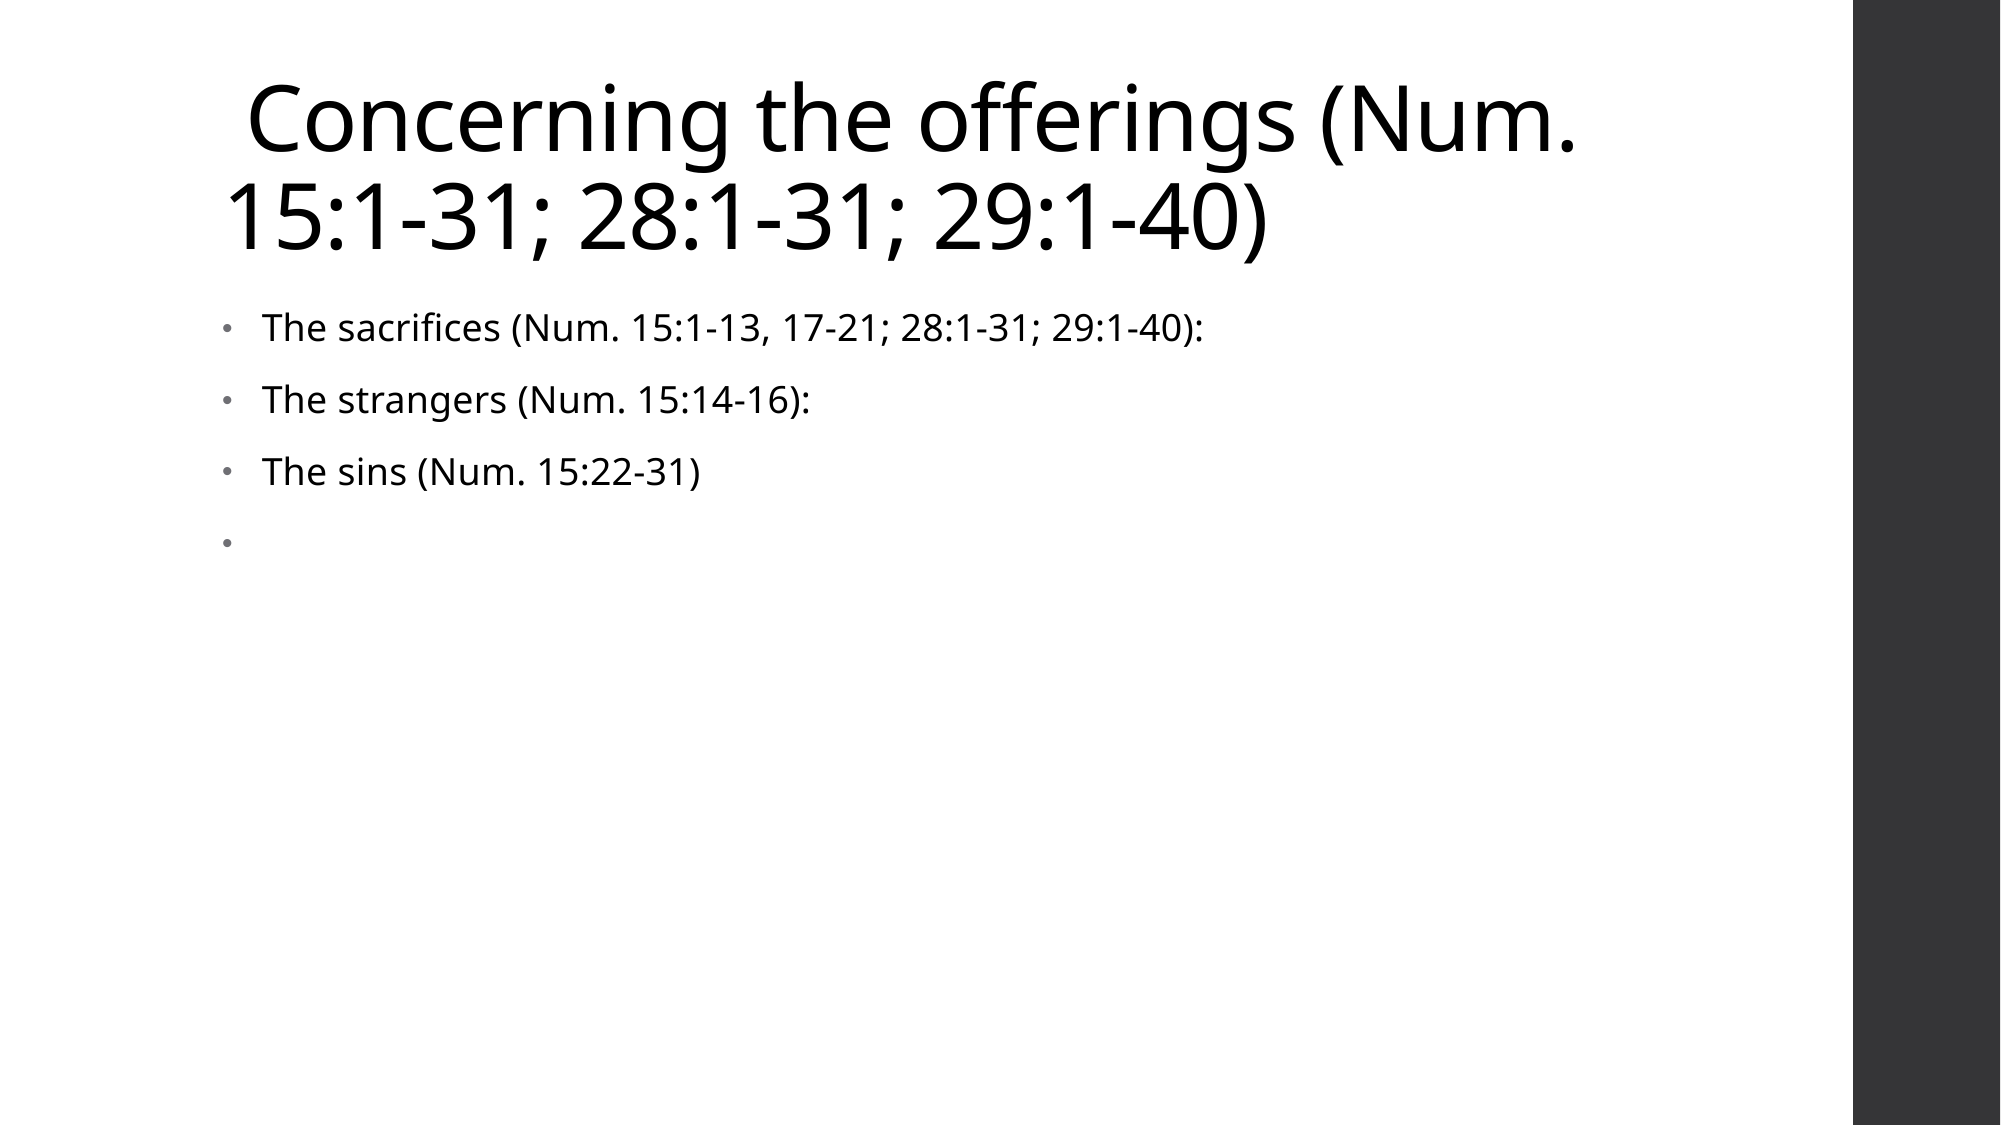

# Concerning the offerings (Num. 15:1-31; 28:1-31; 29:1-40)
 The sacrifices (Num. 15:1-13, 17-21; 28:1-31; 29:1-40):
 The strangers (Num. 15:14-16):
 The sins (Num. 15:22-31)